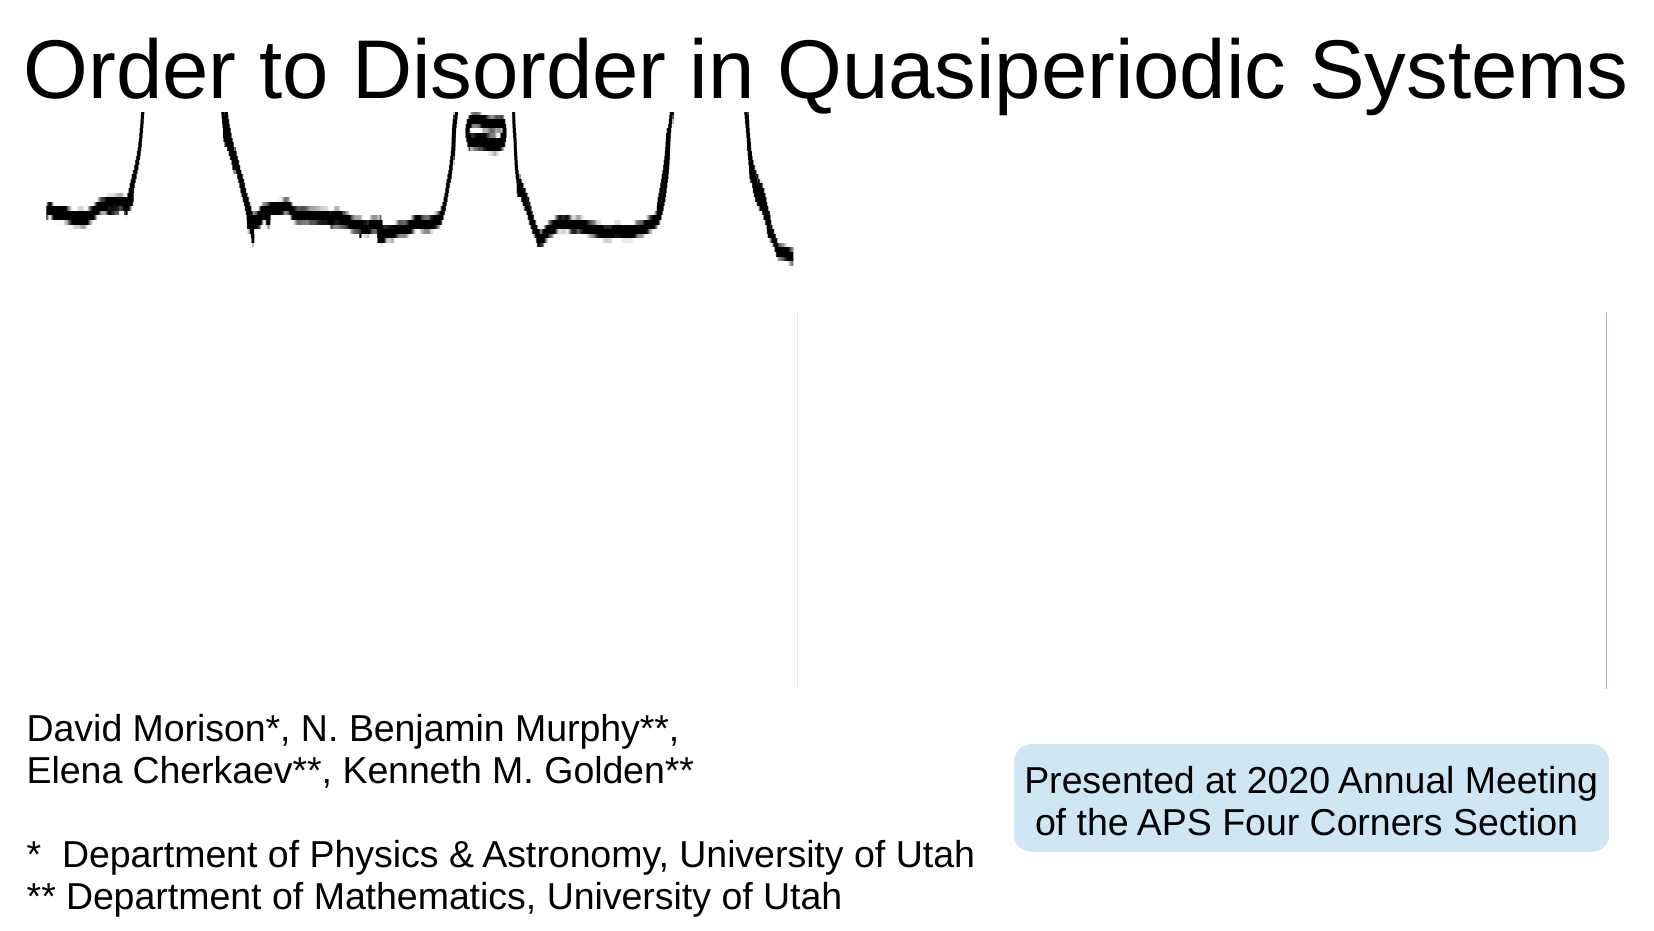

# Order to Disorder in Quasiperiodic Systems
David Morison*, N. Benjamin Murphy**,
Elena Cherkaev**, Kenneth M. Golden**
* Department of Physics & Astronomy, University of Utah
** Department of Mathematics, University of Utah
Presented at 2020 Annual Meeting
 of the APS Four Corners Section